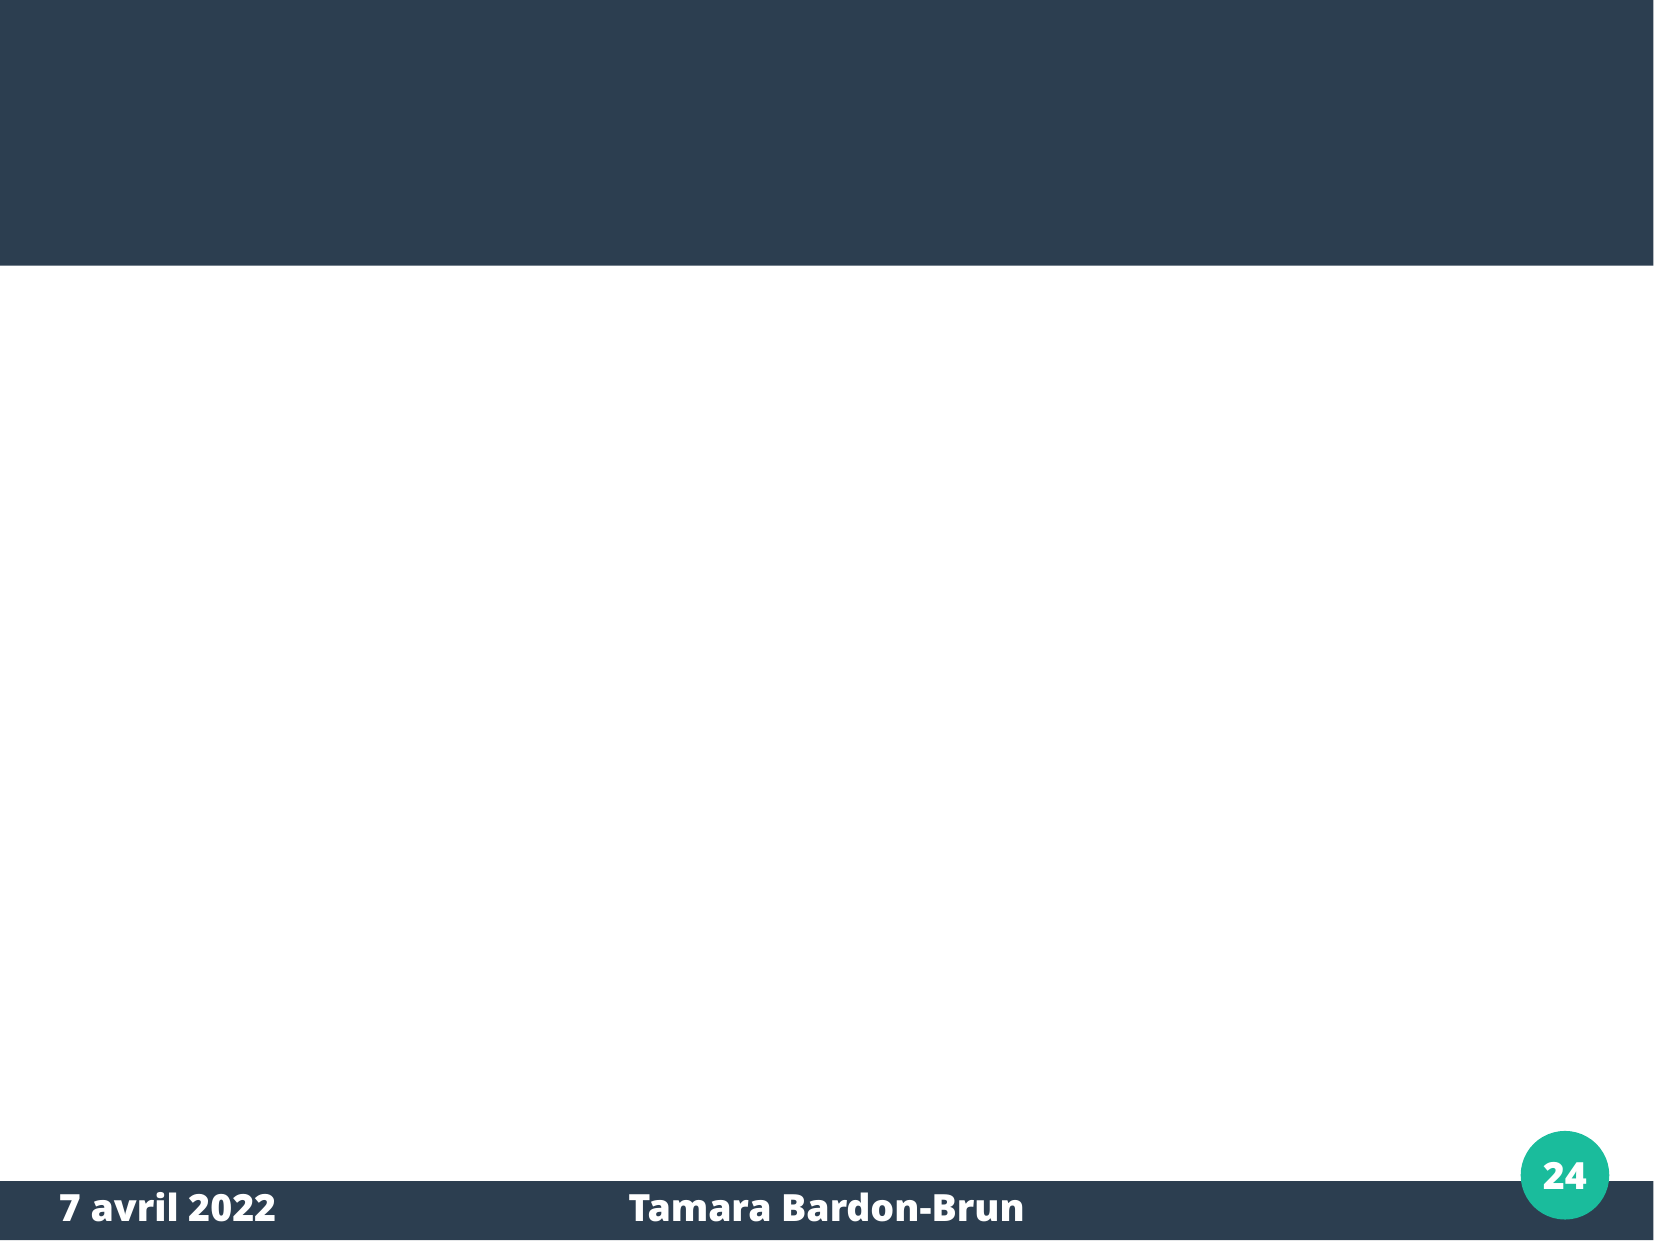

#
24
7 avril 2022
Tamara Bardon-Brun